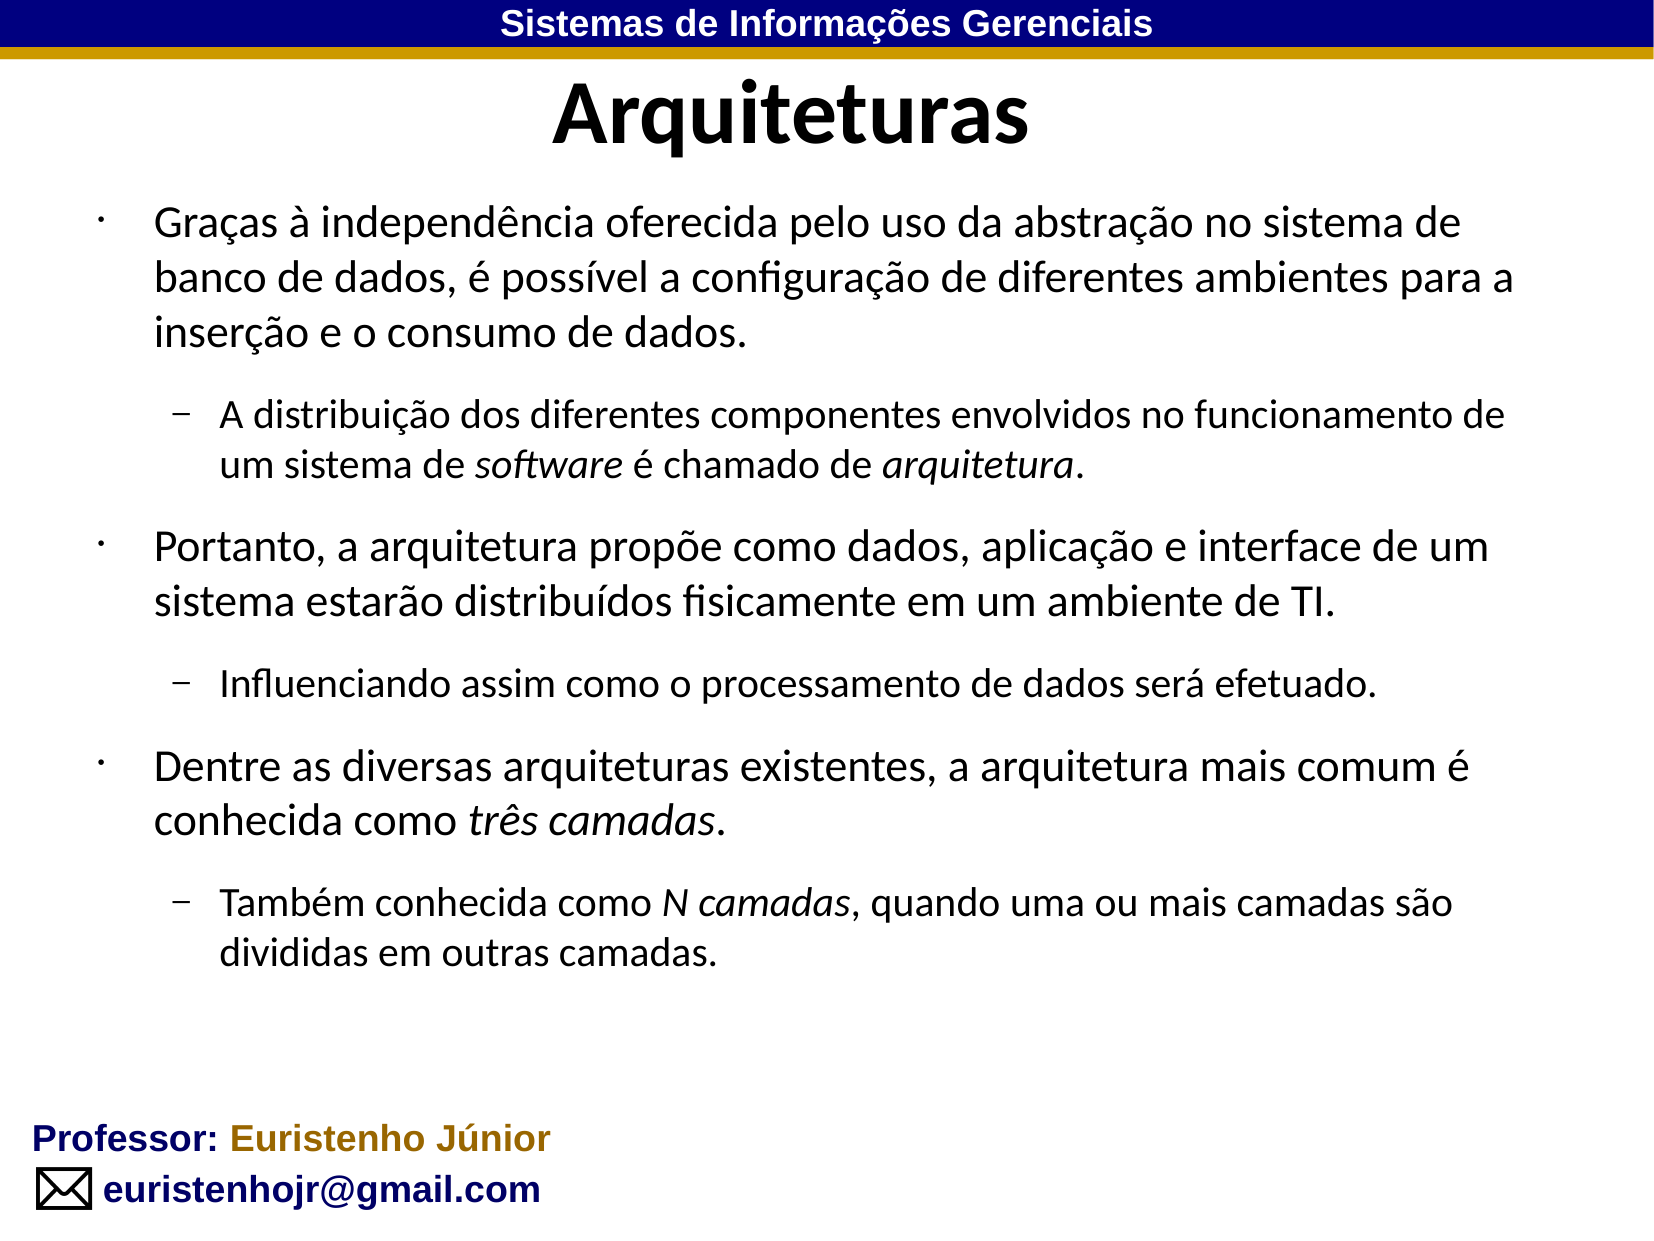

Empreendedorismo
Sistemas de Informações Gerenciais
# Arquiteturas
Graças à independência oferecida pelo uso da abstração no sistema de banco de dados, é possível a configuração de diferentes ambientes para a inserção e o consumo de dados.
A distribuição dos diferentes componentes envolvidos no funcionamento de um sistema de software é chamado de arquitetura.
Portanto, a arquitetura propõe como dados, aplicação e interface de um sistema estarão distribuídos fisicamente em um ambiente de TI.
Influenciando assim como o processamento de dados será efetuado.
Dentre as diversas arquiteturas existentes, a arquitetura mais comum é conhecida como três camadas.
Também conhecida como N camadas, quando uma ou mais camadas são divididas em outras camadas.
Professor: Euristenho Júnior
euristenhojr@gmail.com